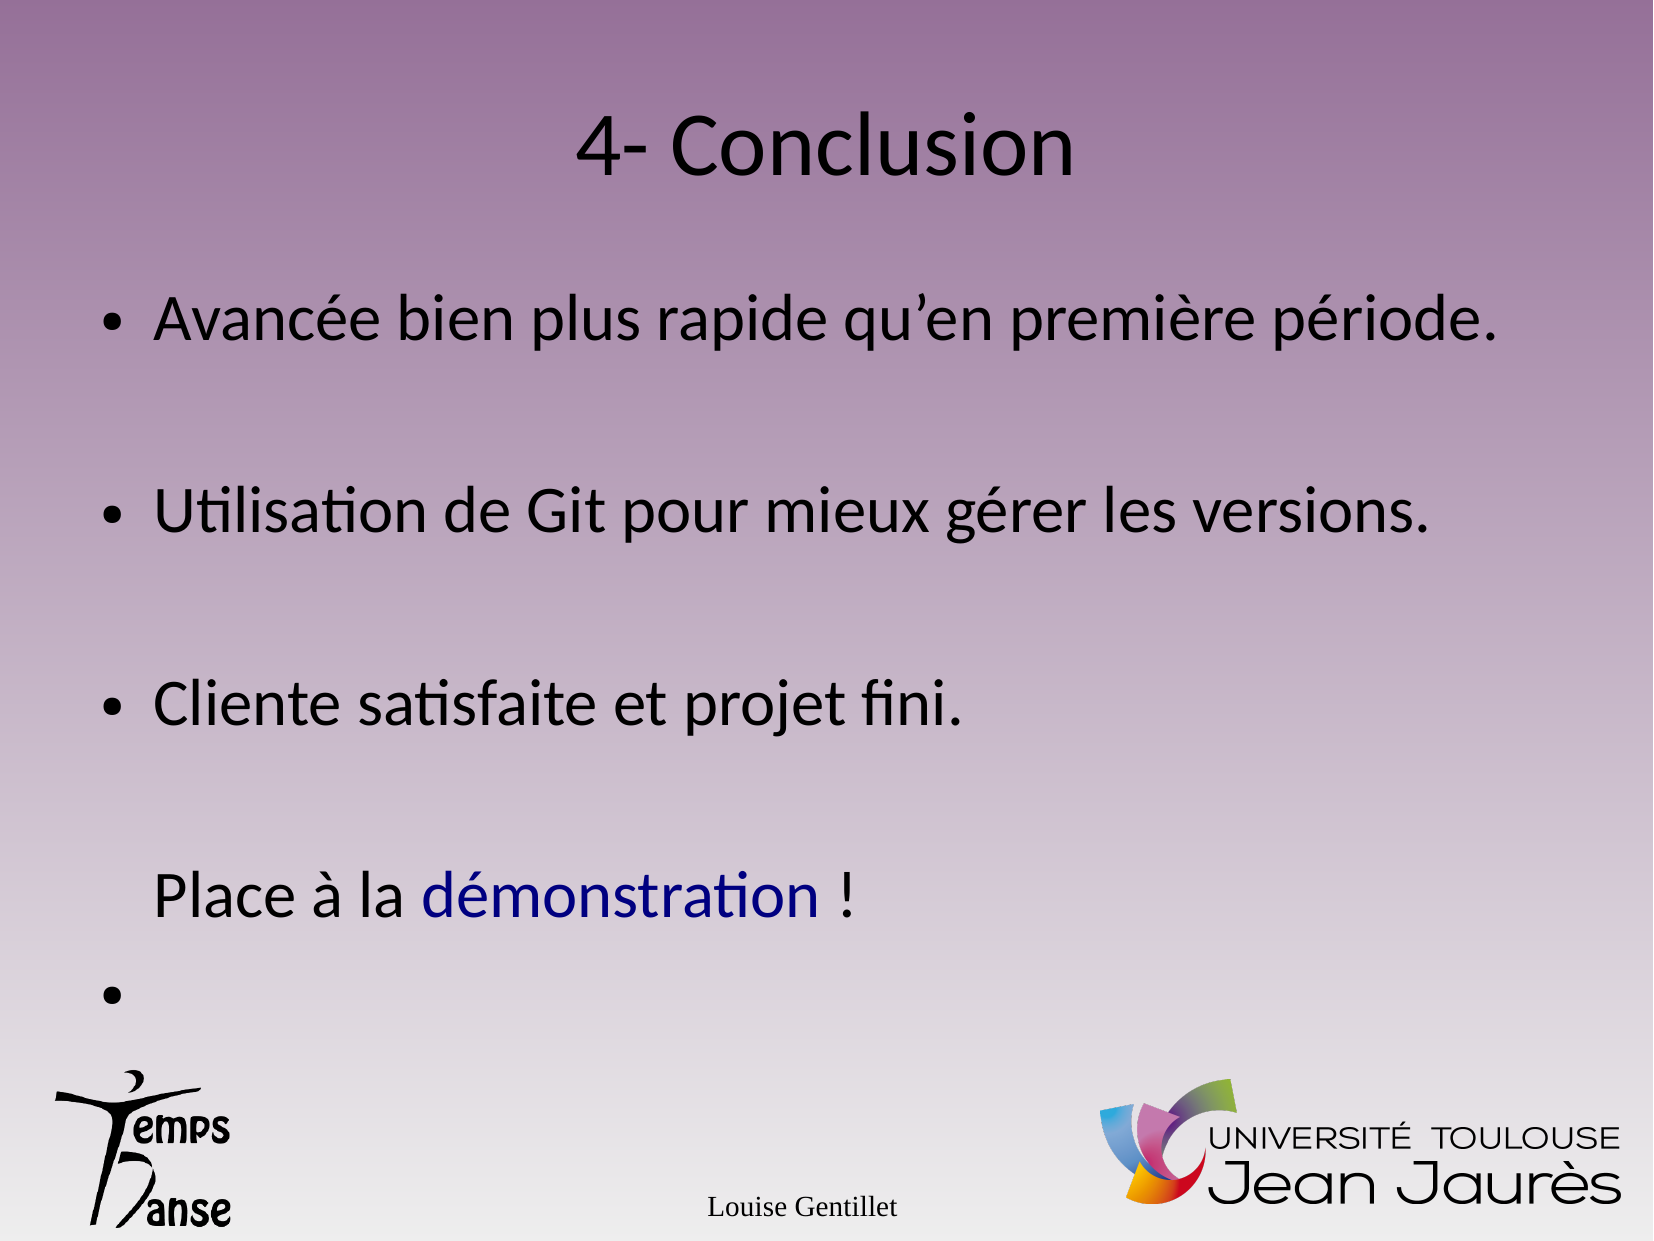

# 4- Conclusion
Avancée bien plus rapide qu’en première période.
Utilisation de Git pour mieux gérer les versions.
Cliente satisfaite et projet fini.
Place à la démonstration !